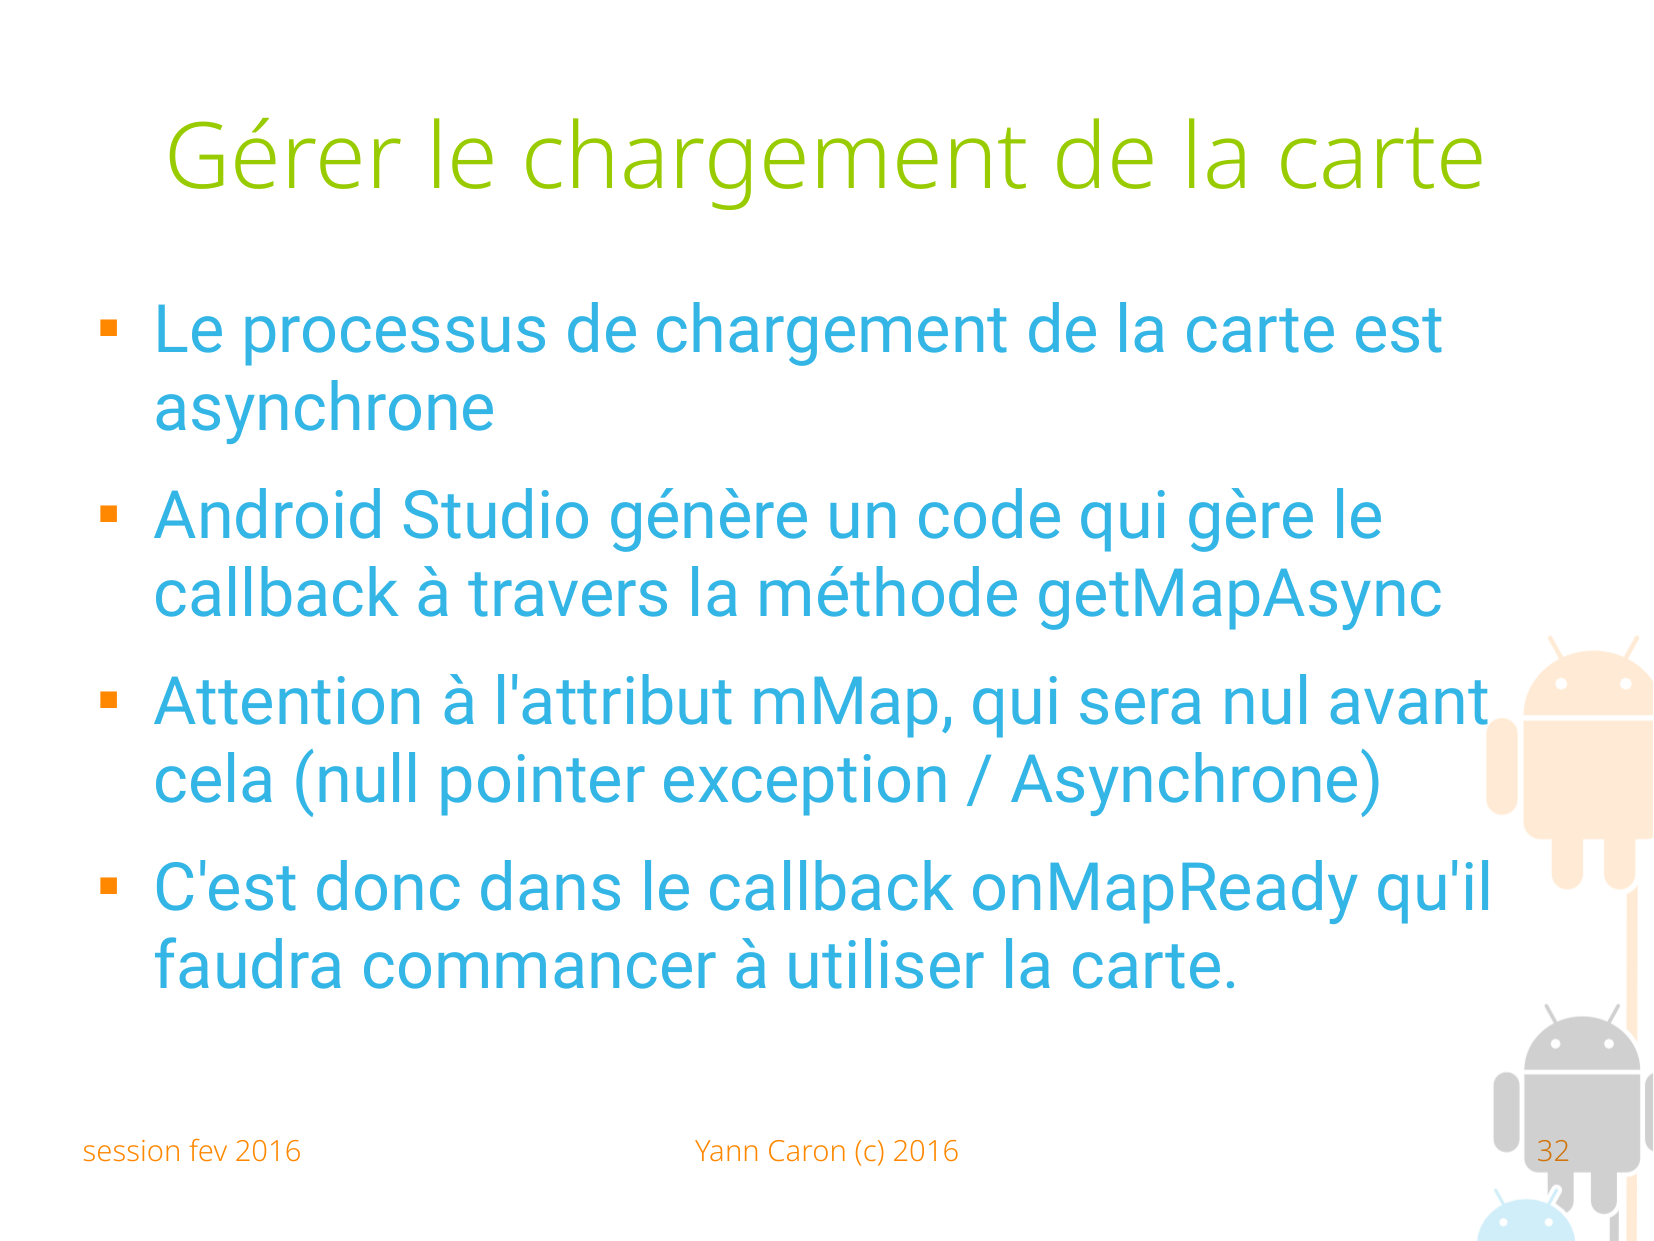

# Gérer le chargement de la carte
Le processus de chargement de la carte est asynchrone
Android Studio génère un code qui gère le callback à travers la méthode getMapAsync
Attention à l'attribut mMap, qui sera nul avant cela (null pointer exception / Asynchrone)
C'est donc dans le callback onMapReady qu'il faudra commancer à utiliser la carte.
session fev 2016
Yann Caron (c) 2016
32